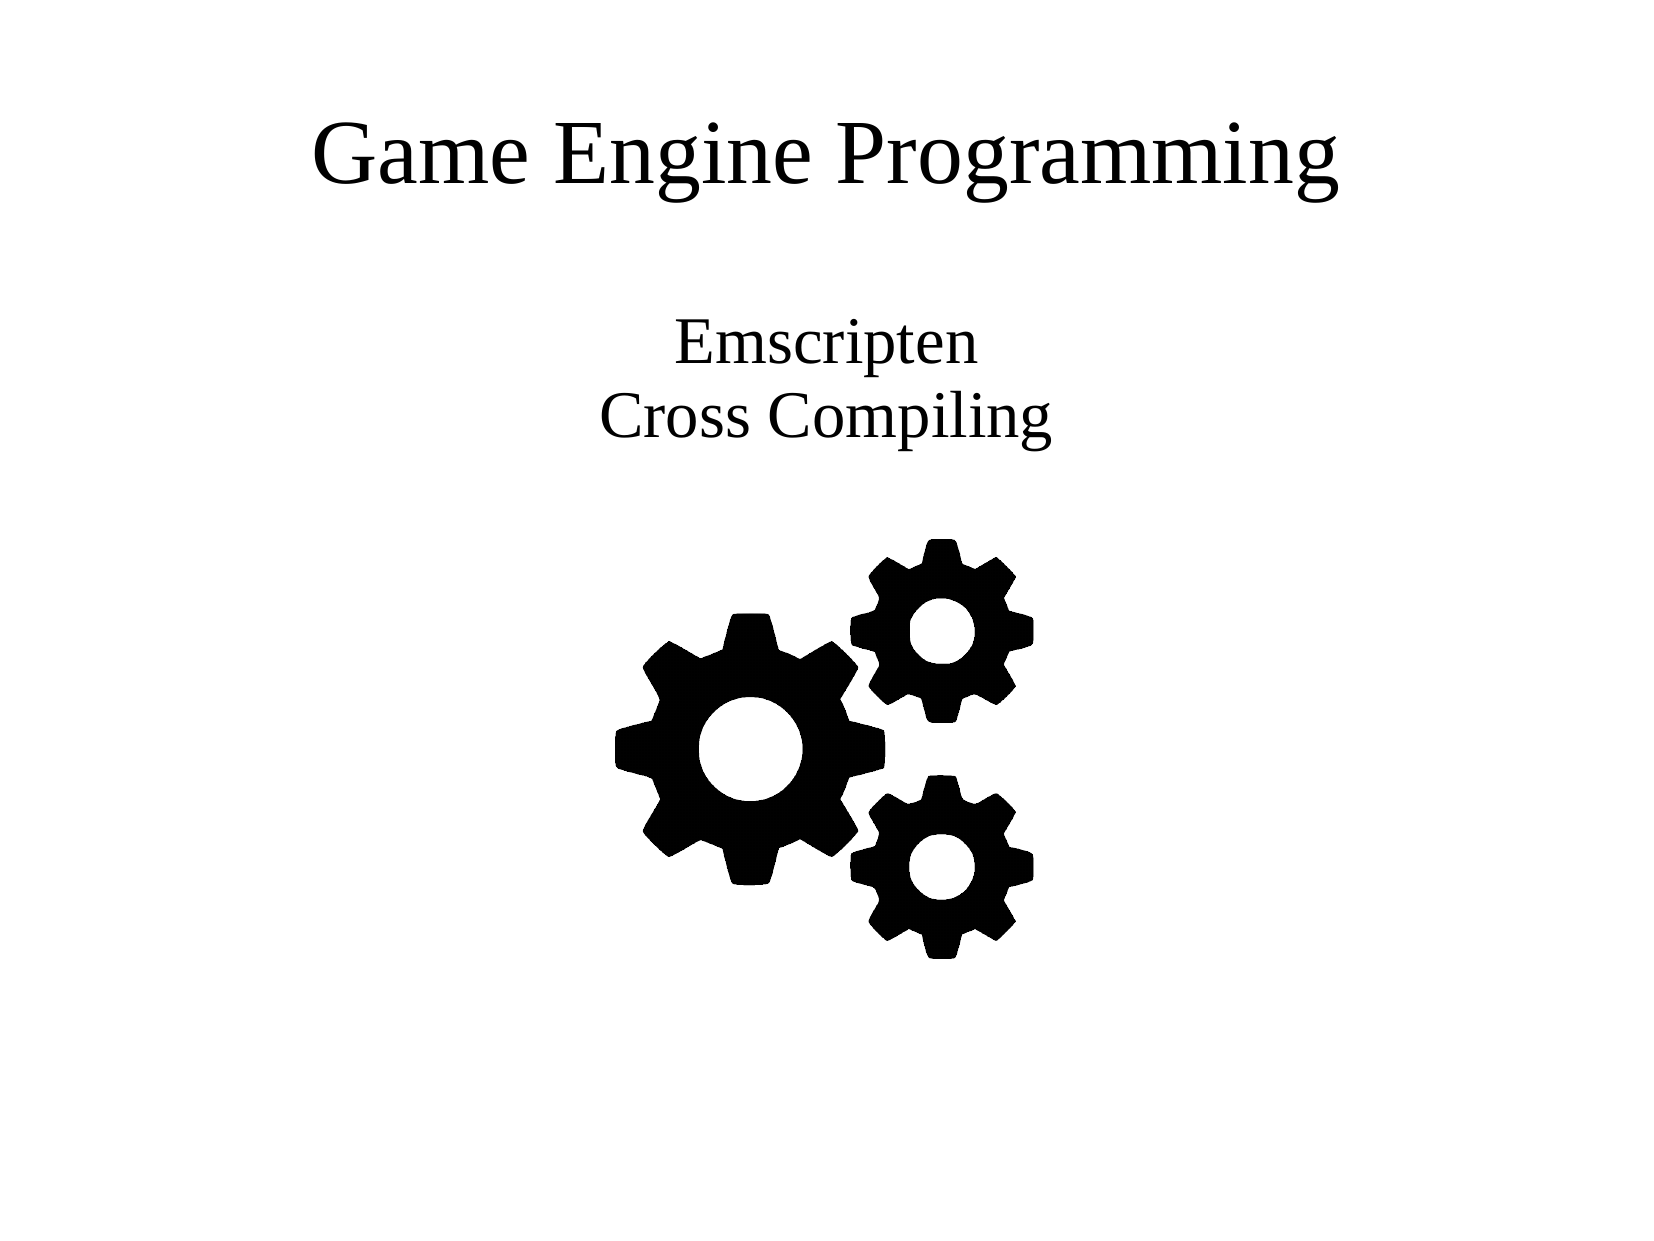

Emscripten
Cross Compiling
# Game Engine Programming